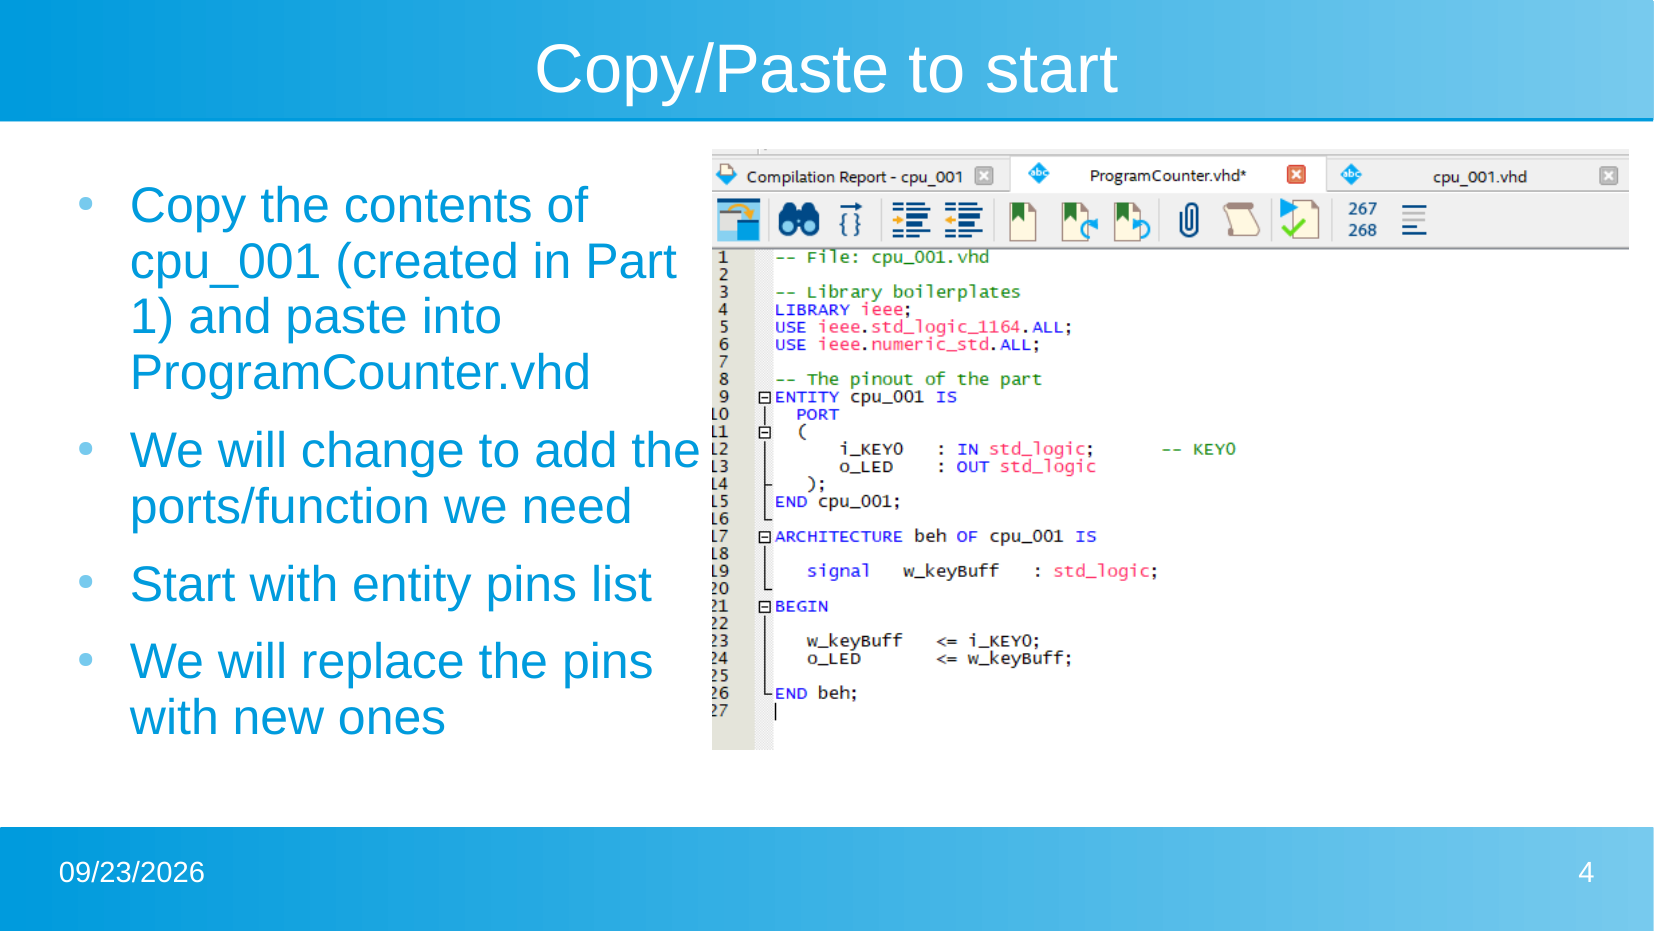

# Copy/Paste to start
Copy the contents of
cpu_001 (created in Part 1) and paste into
ProgramCounter.vhd
We will change to add the ports/function we need
Start with entity pins list
We will replace the pins with new ones
4